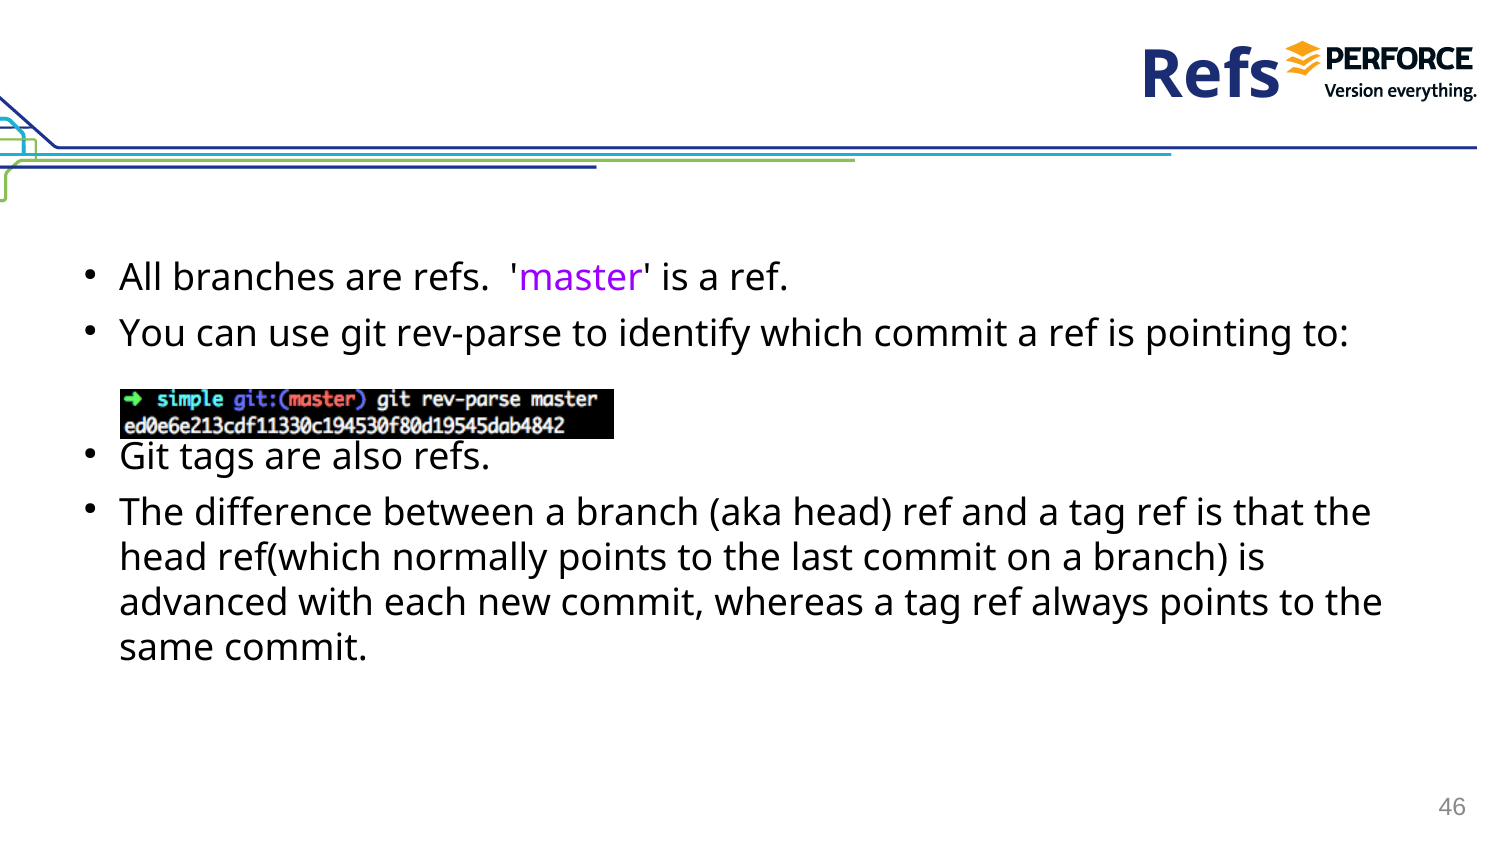

# Refs
All branches are refs. 'master' is a ref.
You can use git rev-parse to identify which commit a ref is pointing to:
Git tags are also refs.
The difference between a branch (aka head) ref and a tag ref is that the head ref(which normally points to the last commit on a branch) is advanced with each new commit, whereas a tag ref always points to the same commit.